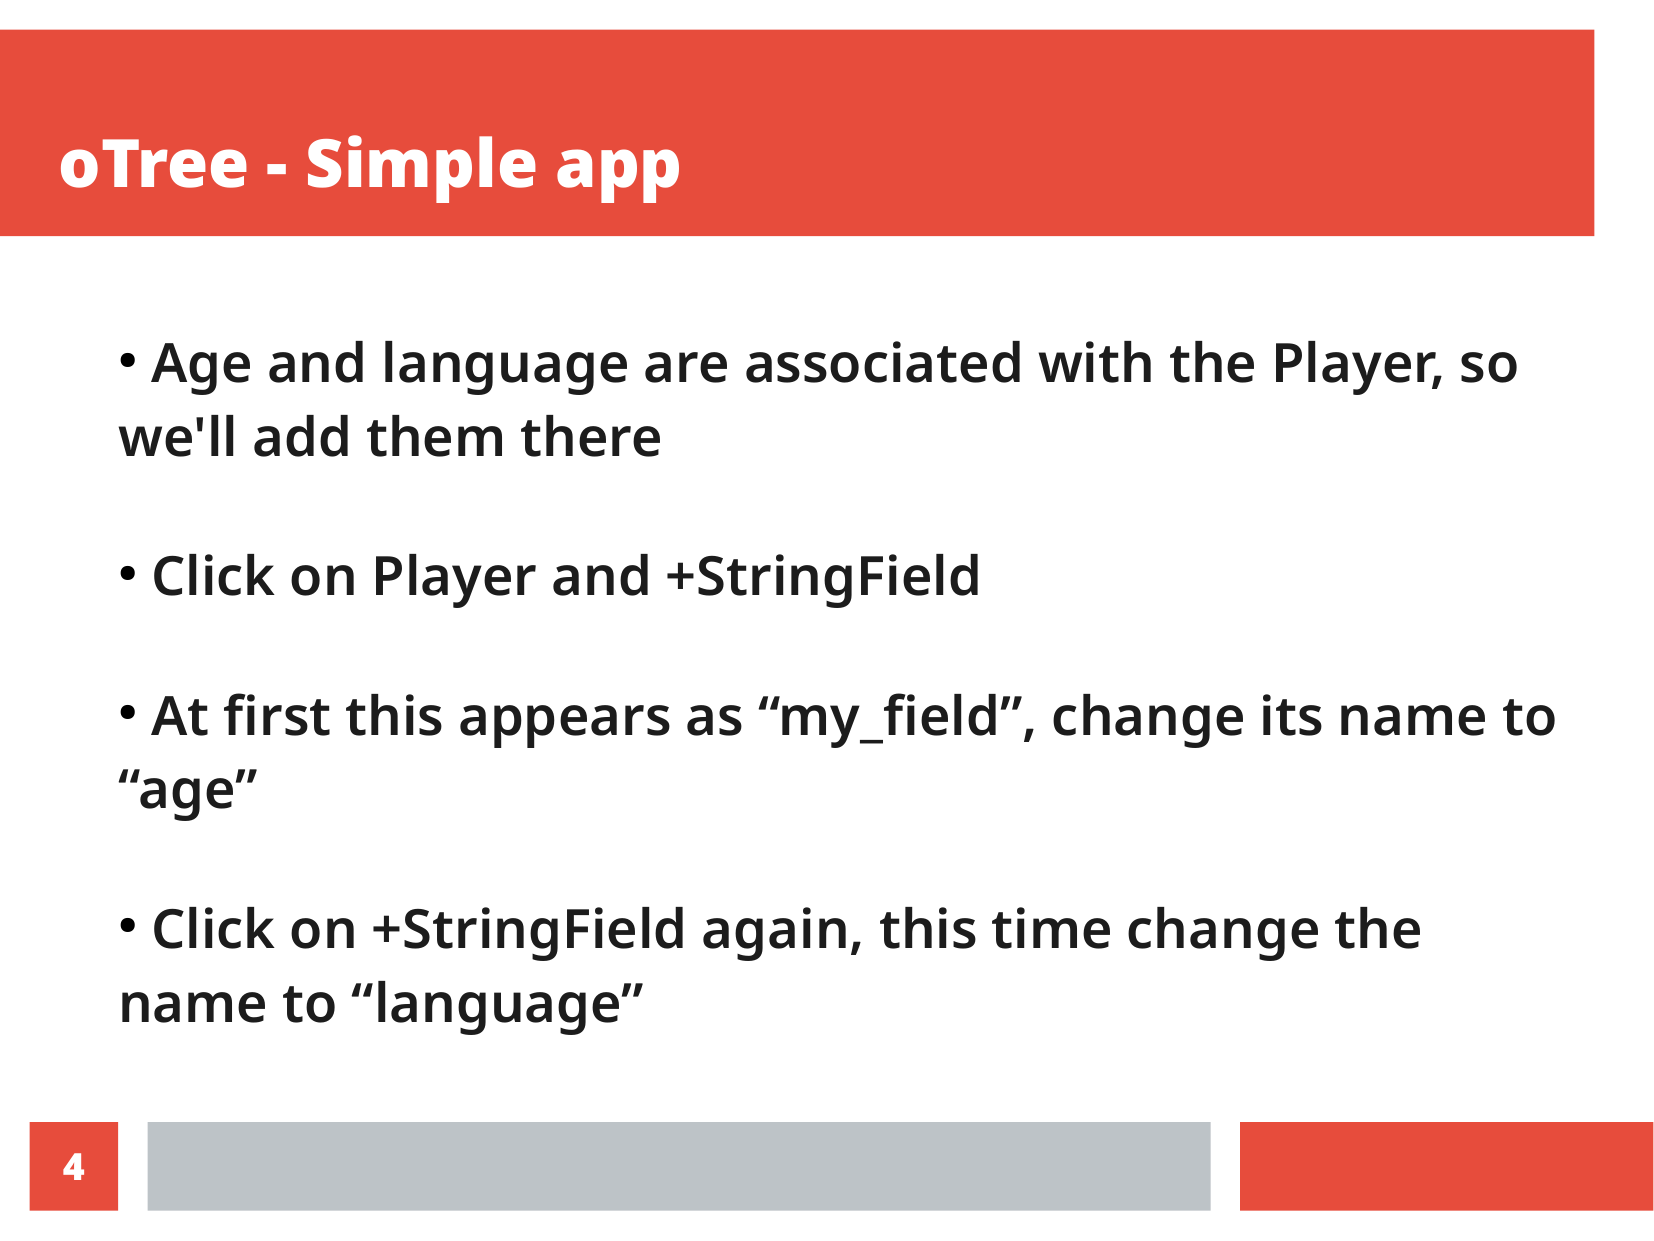

# oTree - Simple app
 Age and language are associated with the Player, so we'll add them there
 Click on Player and +StringField
 At first this appears as “my_field”, change its name to “age”
 Click on +StringField again, this time change the name to “language”
4